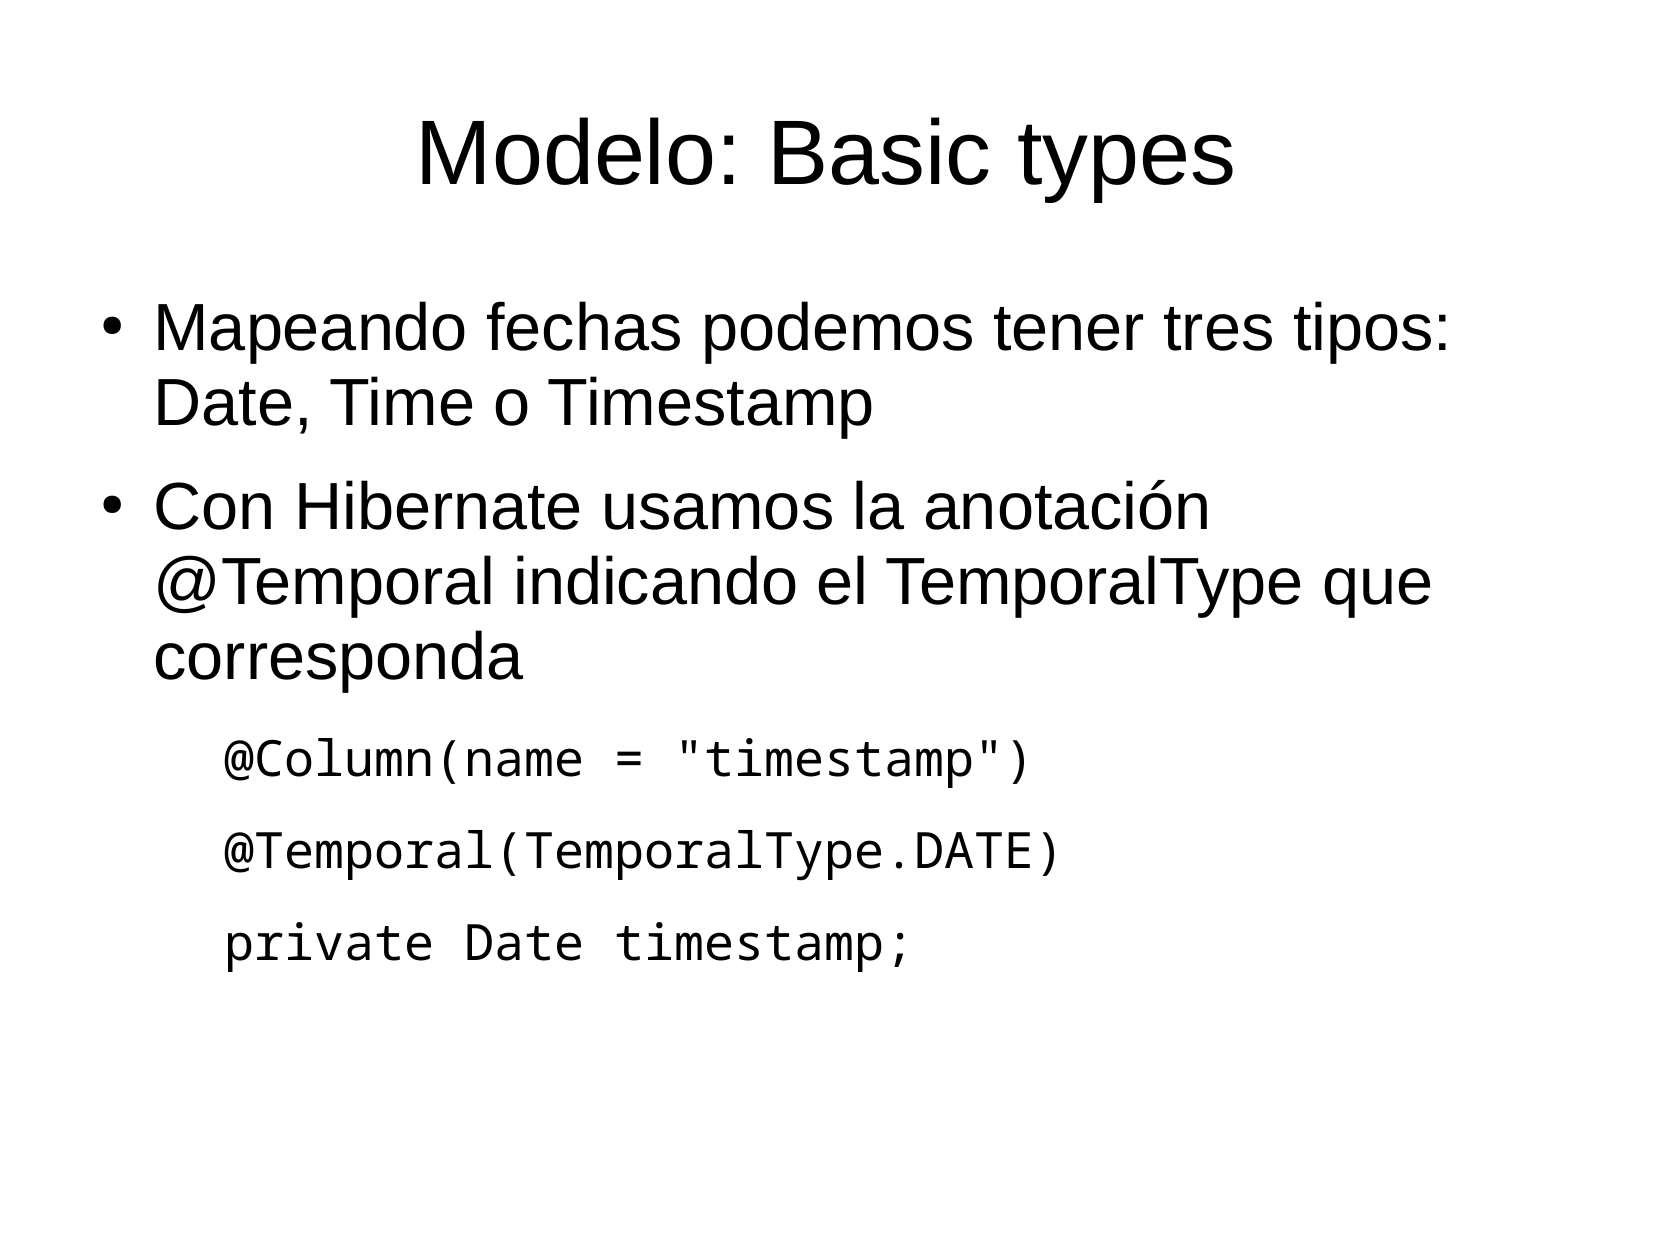

# Modelo: Basic types
Mapeando fechas podemos tener tres tipos: Date, Time o Timestamp
Con Hibernate usamos la anotación @Temporal indicando el TemporalType que corresponda
@Column(name = "timestamp")
@Temporal(TemporalType.DATE)
private Date timestamp;